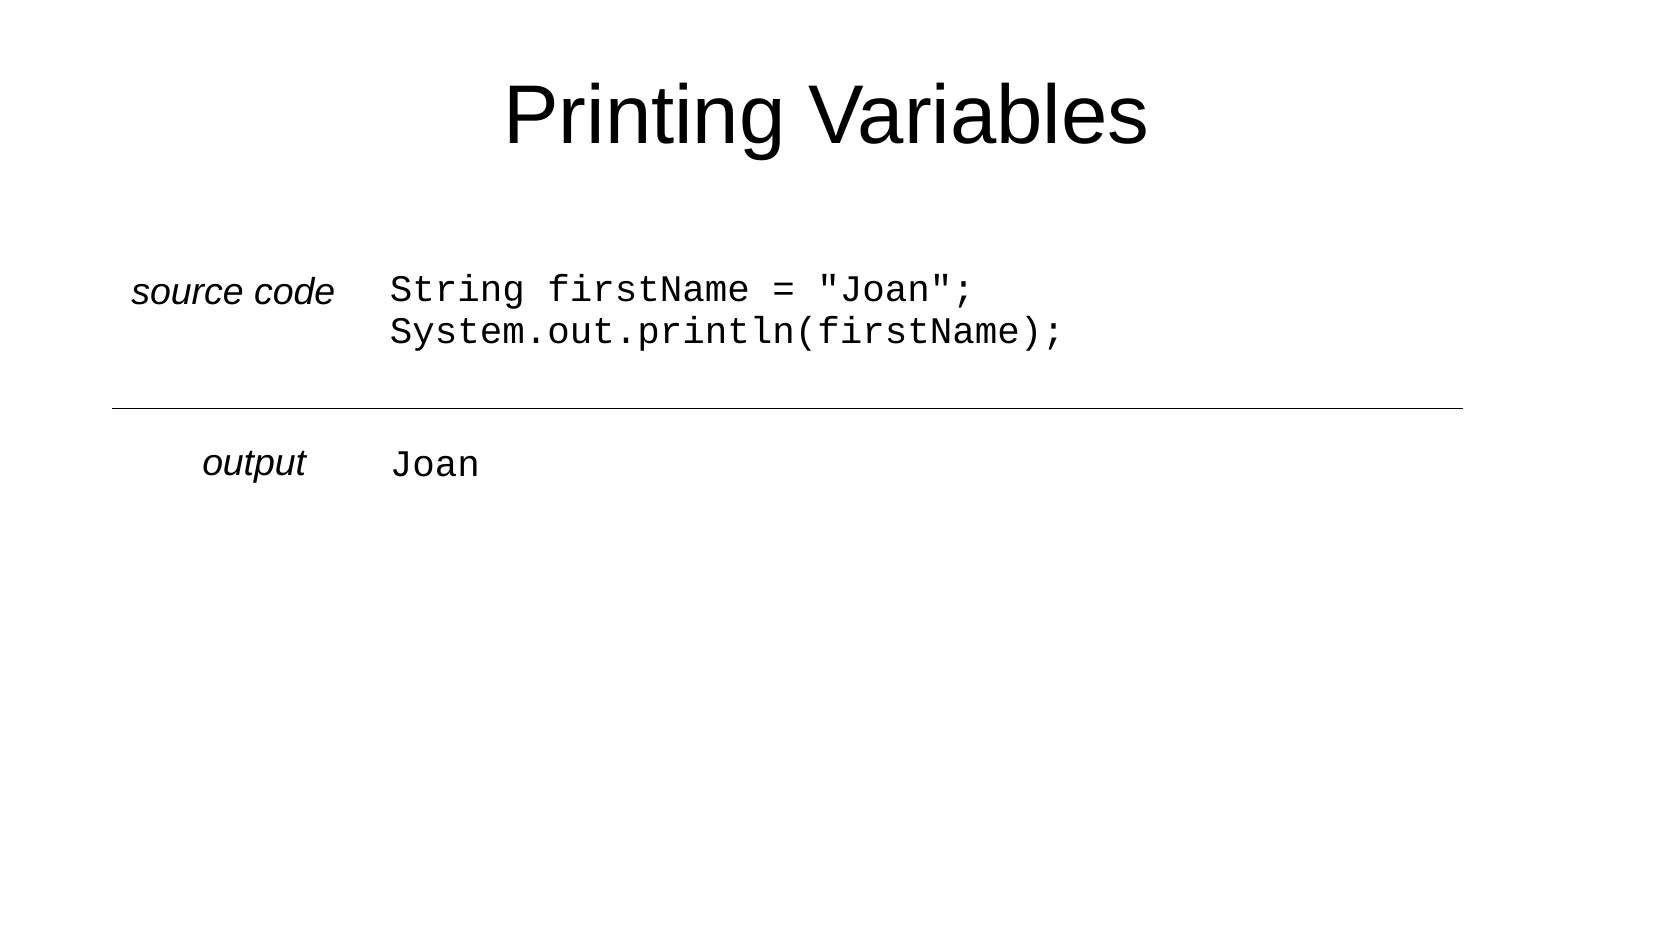

# Printing Variables
String firstName = "Joan";
System.out.println(firstName);
source code
output
Joan